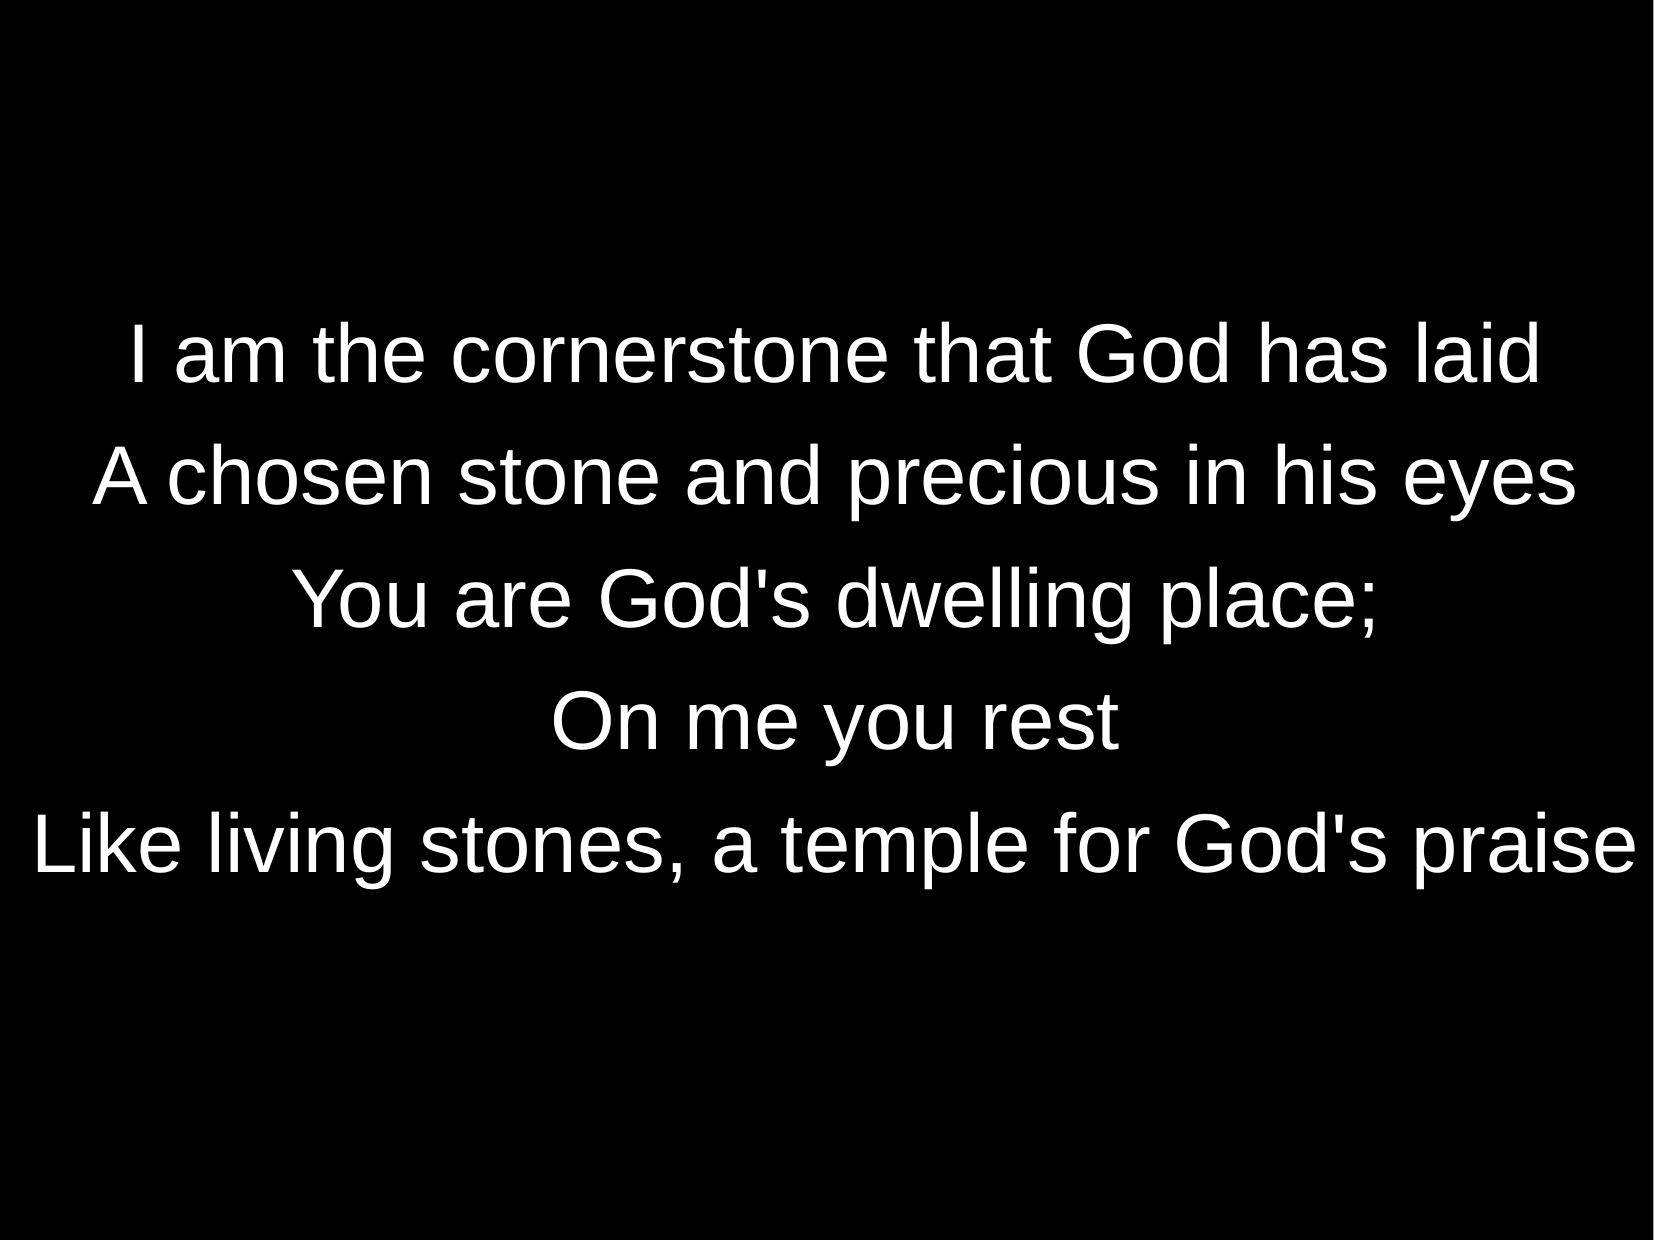

#
I am the cornerstone that God has laid
A chosen stone and precious in his eyes
You are God's dwelling place;
On me you rest
Like living stones, a temple for God's praise